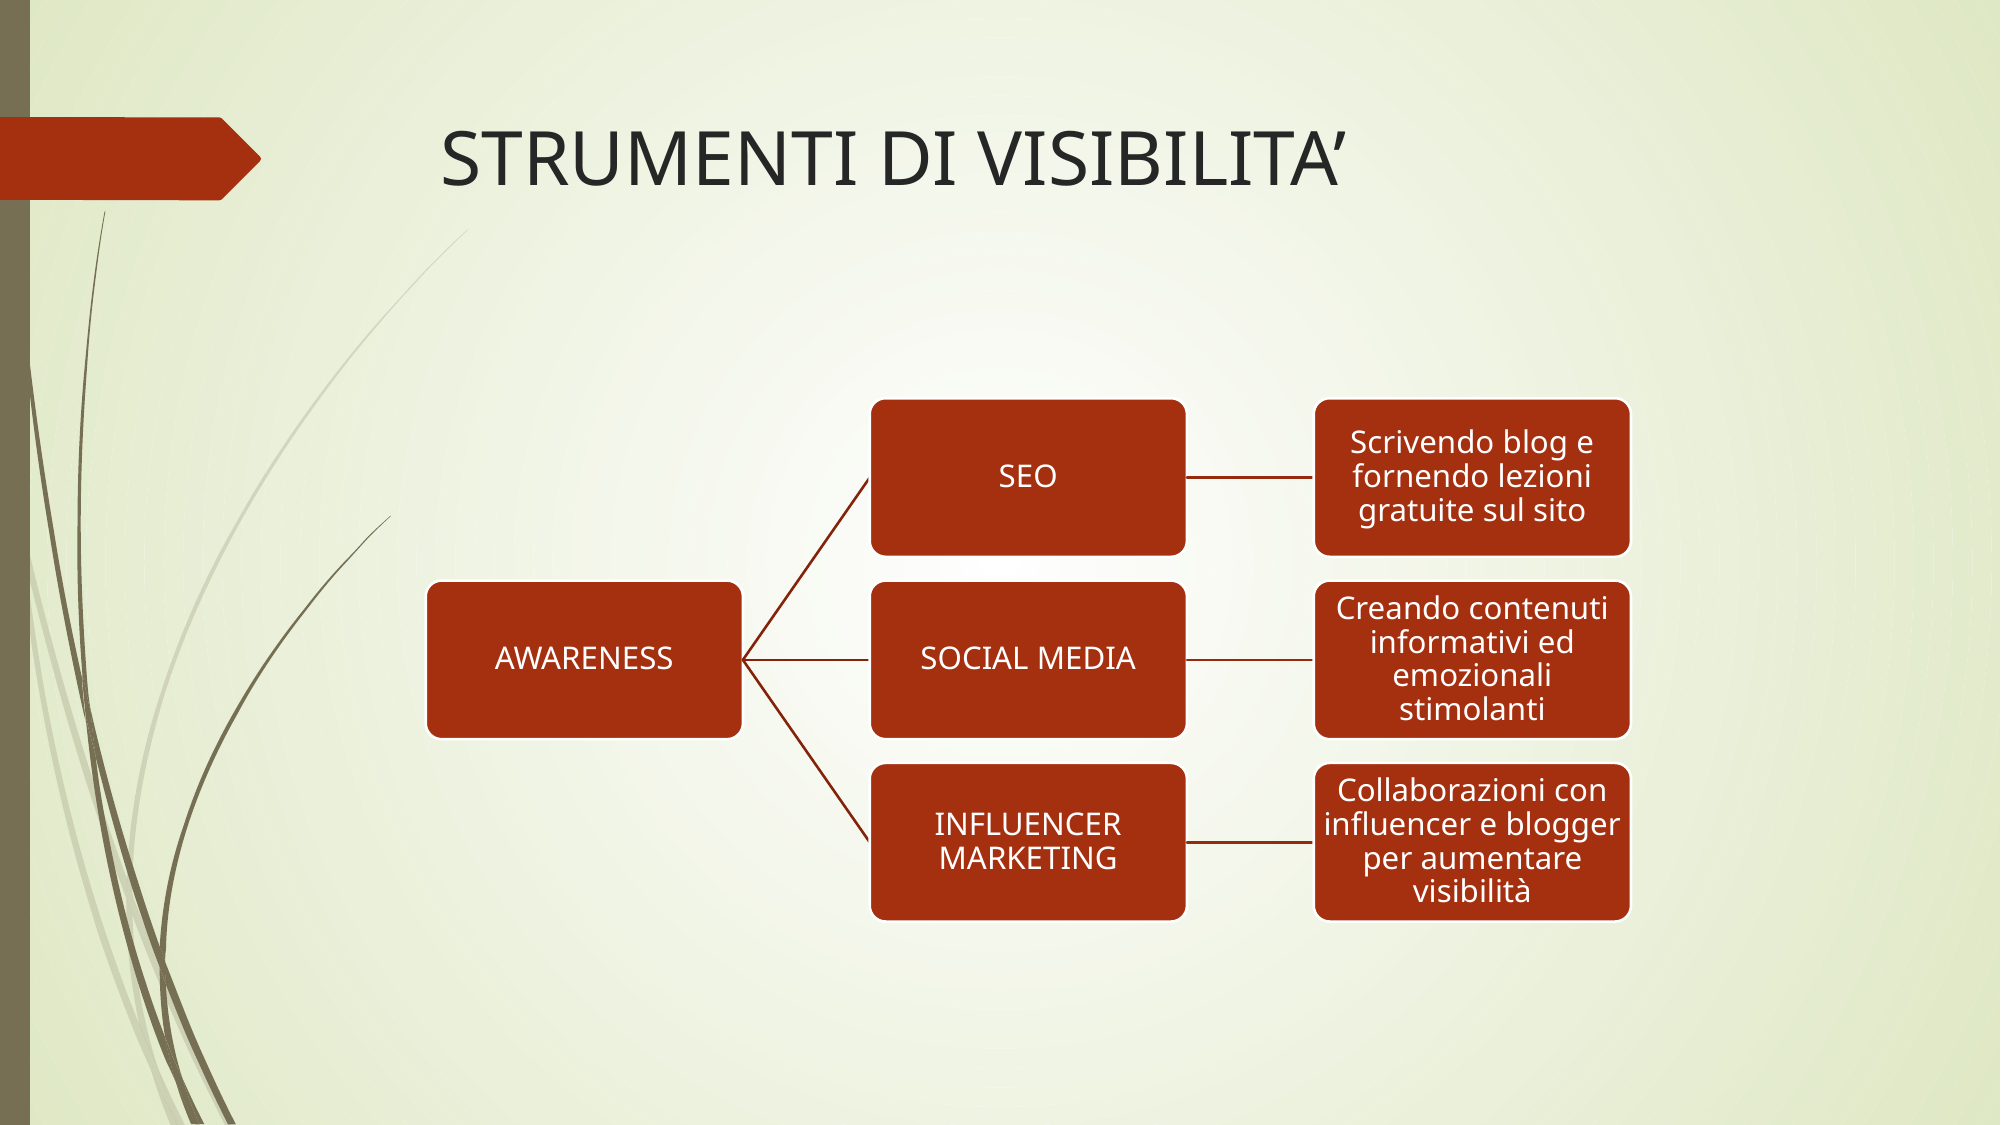

# STRUMENTI DI VISIBILITA’
SEO
Scrivendo blog e fornendo lezioni gratuite sul sito
AWARENESS
SOCIAL MEDIA
Creando contenuti informativi ed emozionali stimolanti
INFLUENCER MARKETING
Collaborazioni con influencer e blogger per aumentare visibilità